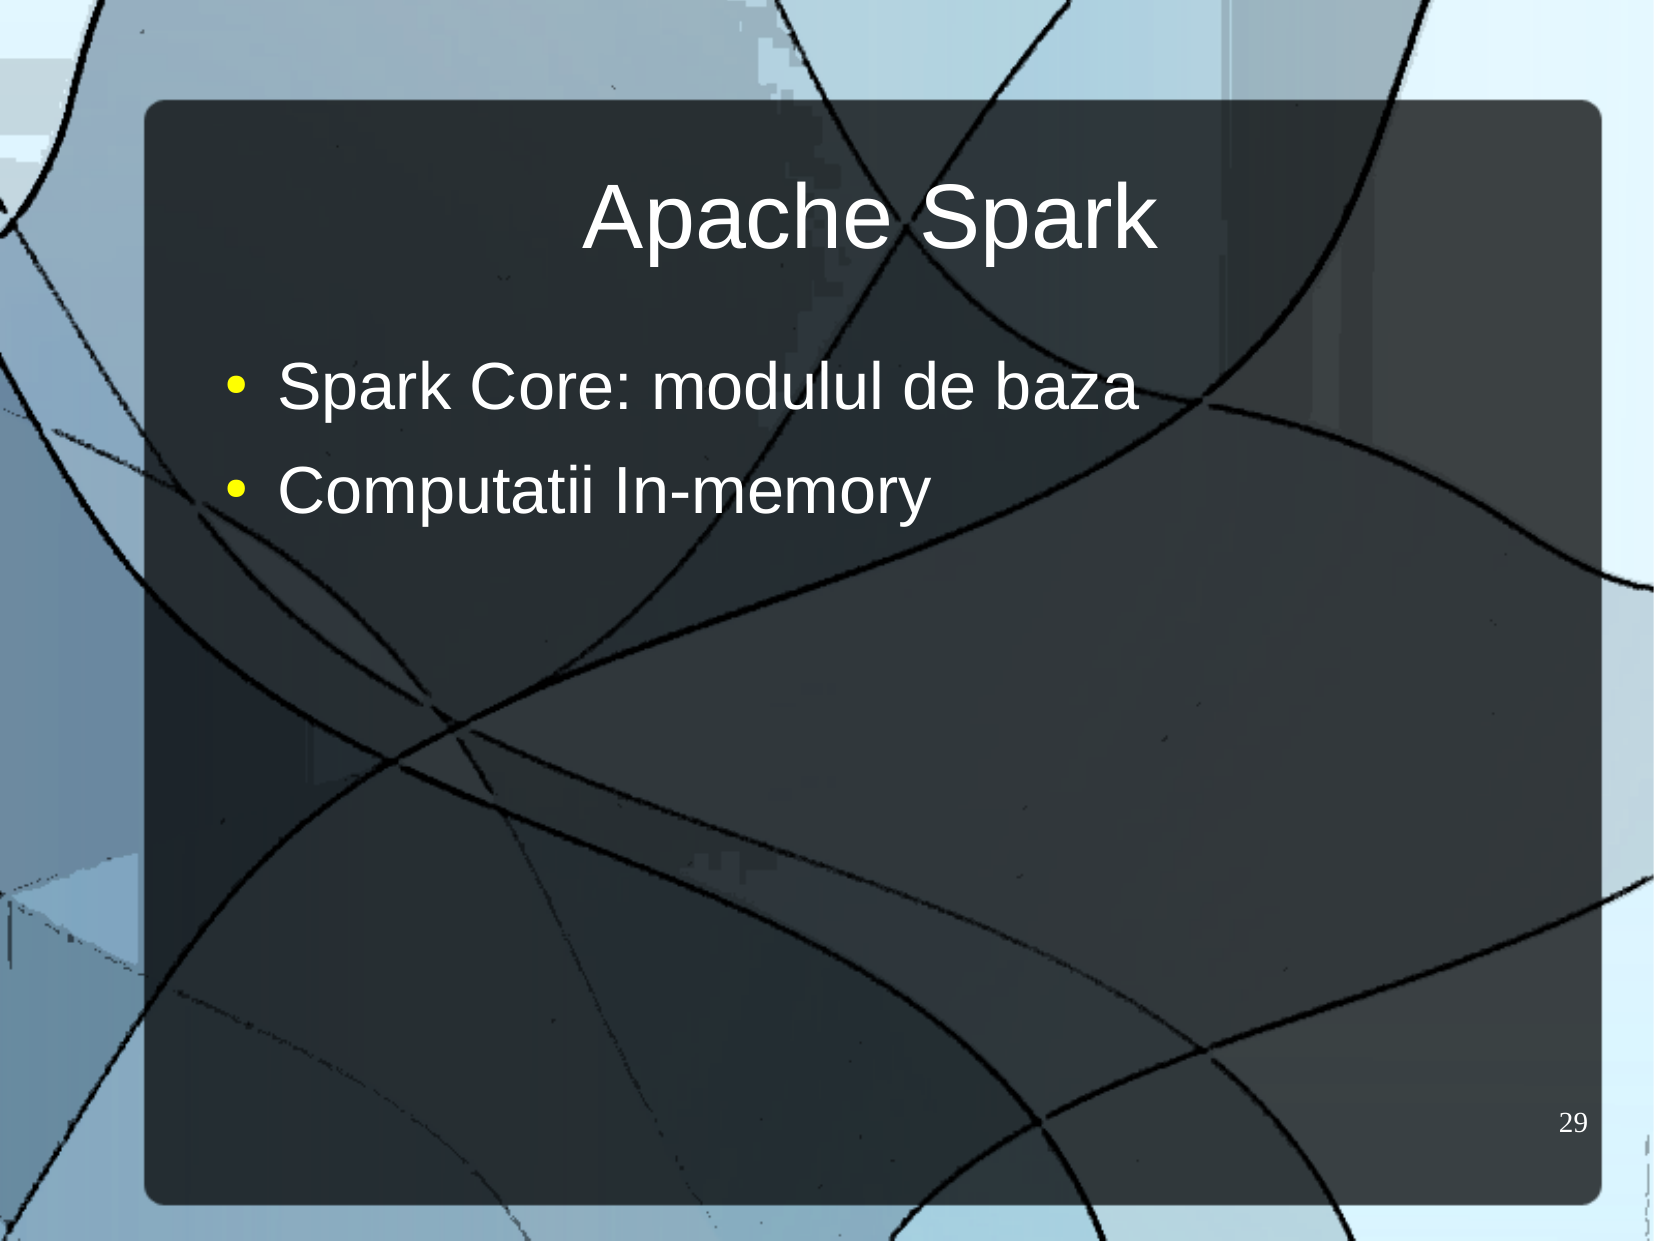

# Apache Spark
Spark Core: modulul de baza
Computatii In-memory
29